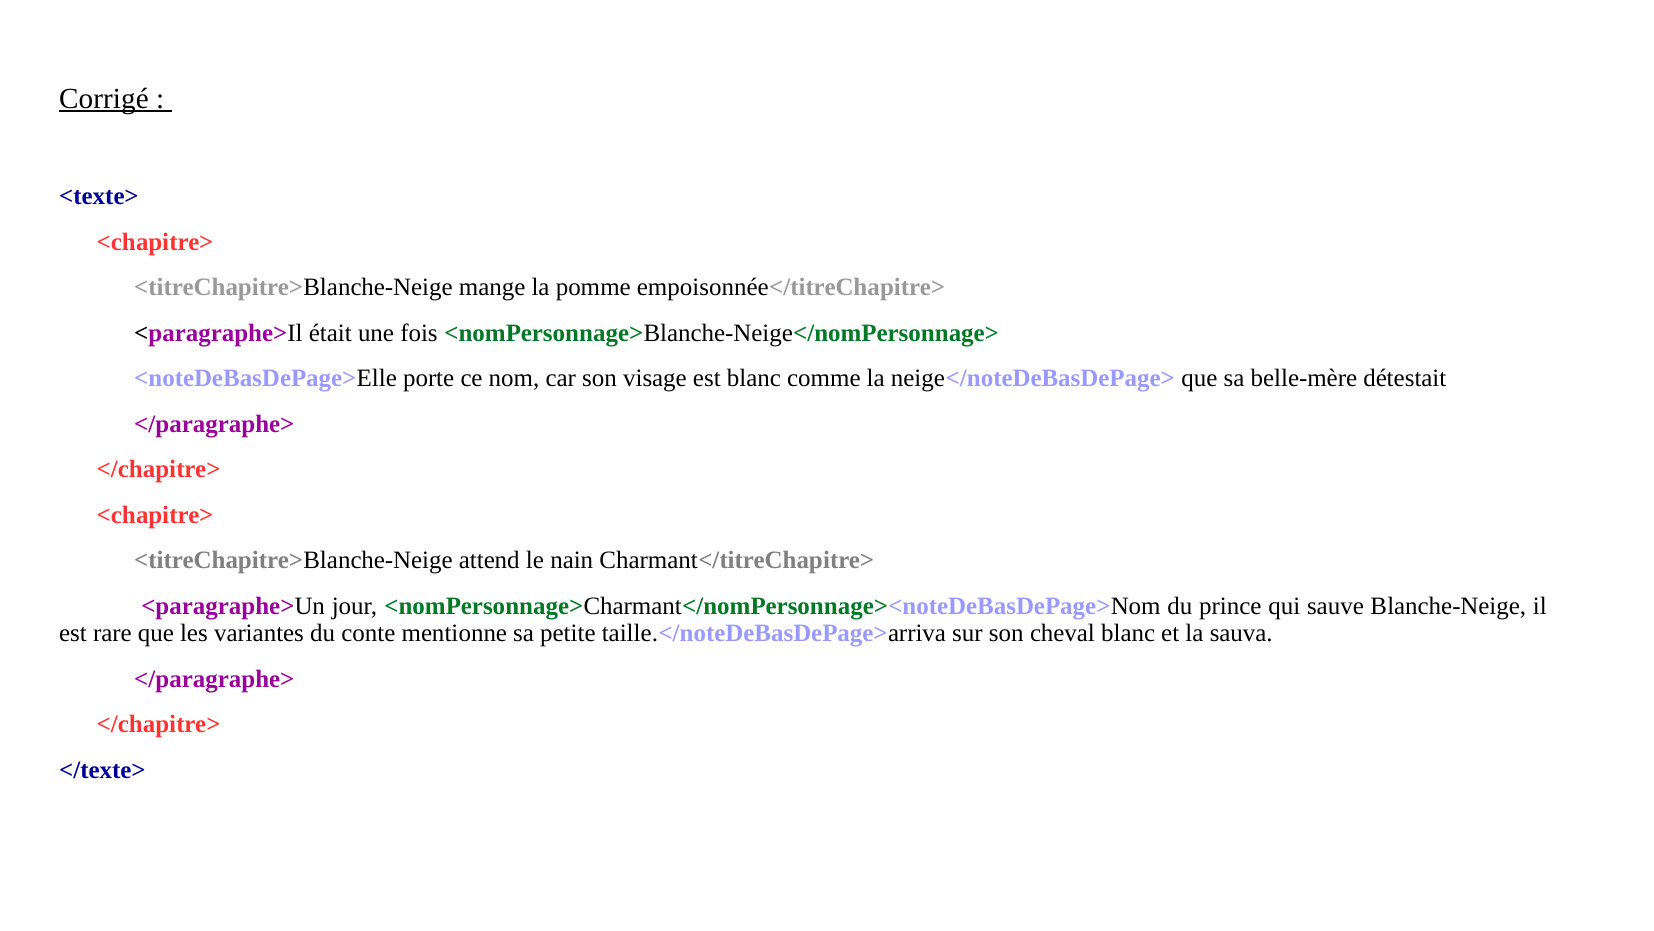

# Corrigé :
<texte>
 <chapitre>
 <titreChapitre>Blanche-Neige mange la pomme empoisonnée</titreChapitre>
 <paragraphe>Il était une fois <nomPersonnage>Blanche-Neige</nomPersonnage>
 <noteDeBasDePage>Elle porte ce nom, car son visage est blanc comme la neige</noteDeBasDePage> que sa belle-mère détestait
 </paragraphe>
 </chapitre>
 <chapitre>
 <titreChapitre>Blanche-Neige attend le nain Charmant</titreChapitre>
 <paragraphe>Un jour, <nomPersonnage>Charmant</nomPersonnage><noteDeBasDePage>Nom du prince qui sauve Blanche-Neige, il est rare que les variantes du conte mentionne sa petite taille.</noteDeBasDePage>arriva sur son cheval blanc et la sauva.
 </paragraphe>
 </chapitre>
</texte>